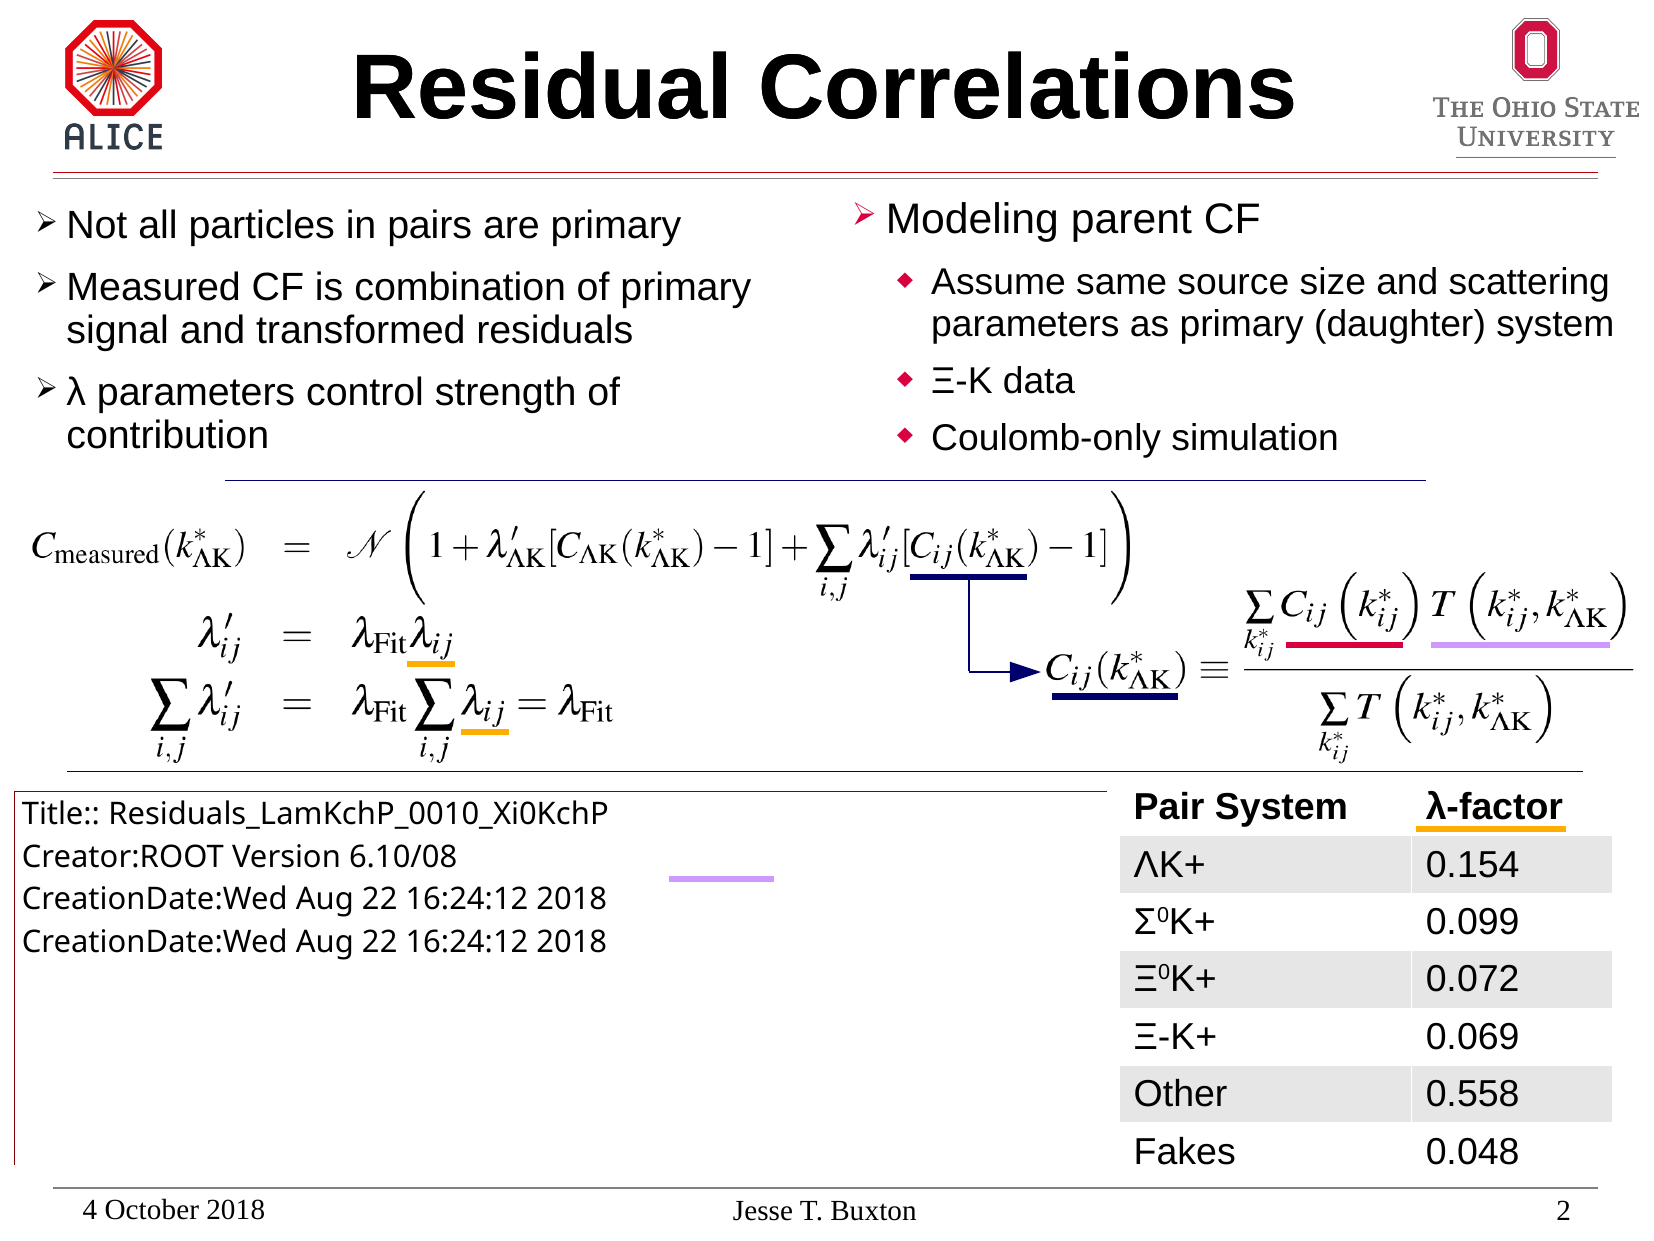

# Residual Correlations
Residual Correlations
Modeling parent CF
Assume same source size and scattering parameters as primary (daughter) system
Ξ-K data
Coulomb-only simulation
Not all particles in pairs are primary
Measured CF is combination of primary signal and transformed residuals
λ parameters control strength of contribution
| Pair System | λ-factor |
| --- | --- |
| ΛK+ | 0.154 |
| Σ0K+ | 0.099 |
| Ξ0K+ | 0.072 |
| Ξ-K+ | 0.069 |
| Other | 0.558 |
| Fakes | 0.048 |
4 October 2018
Jesse T. Buxton
2